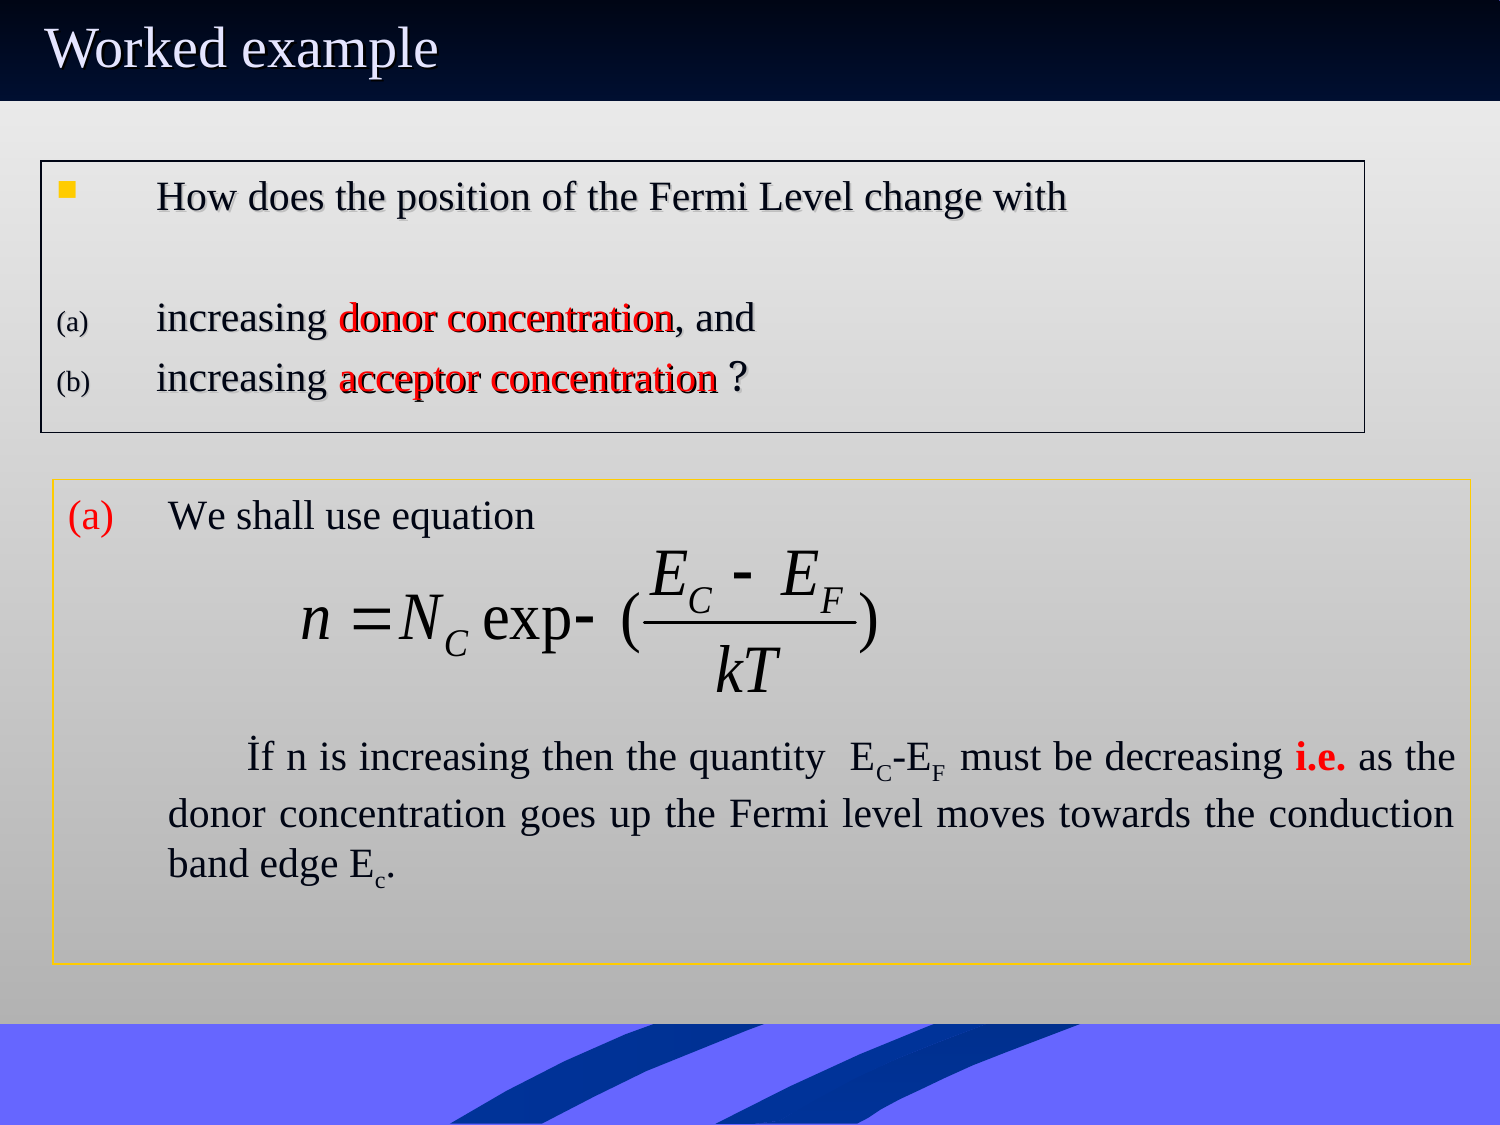

Worked example
# How does the position of the Fermi Level change with
increasing donor concentration, and
increasing acceptor concentration ?
We shall use equation
 İf n is increasing then the quantity EC-EF must be decreasing i.e. as the donor concentration goes up the Fermi level moves towards the conduction band edge Ec.